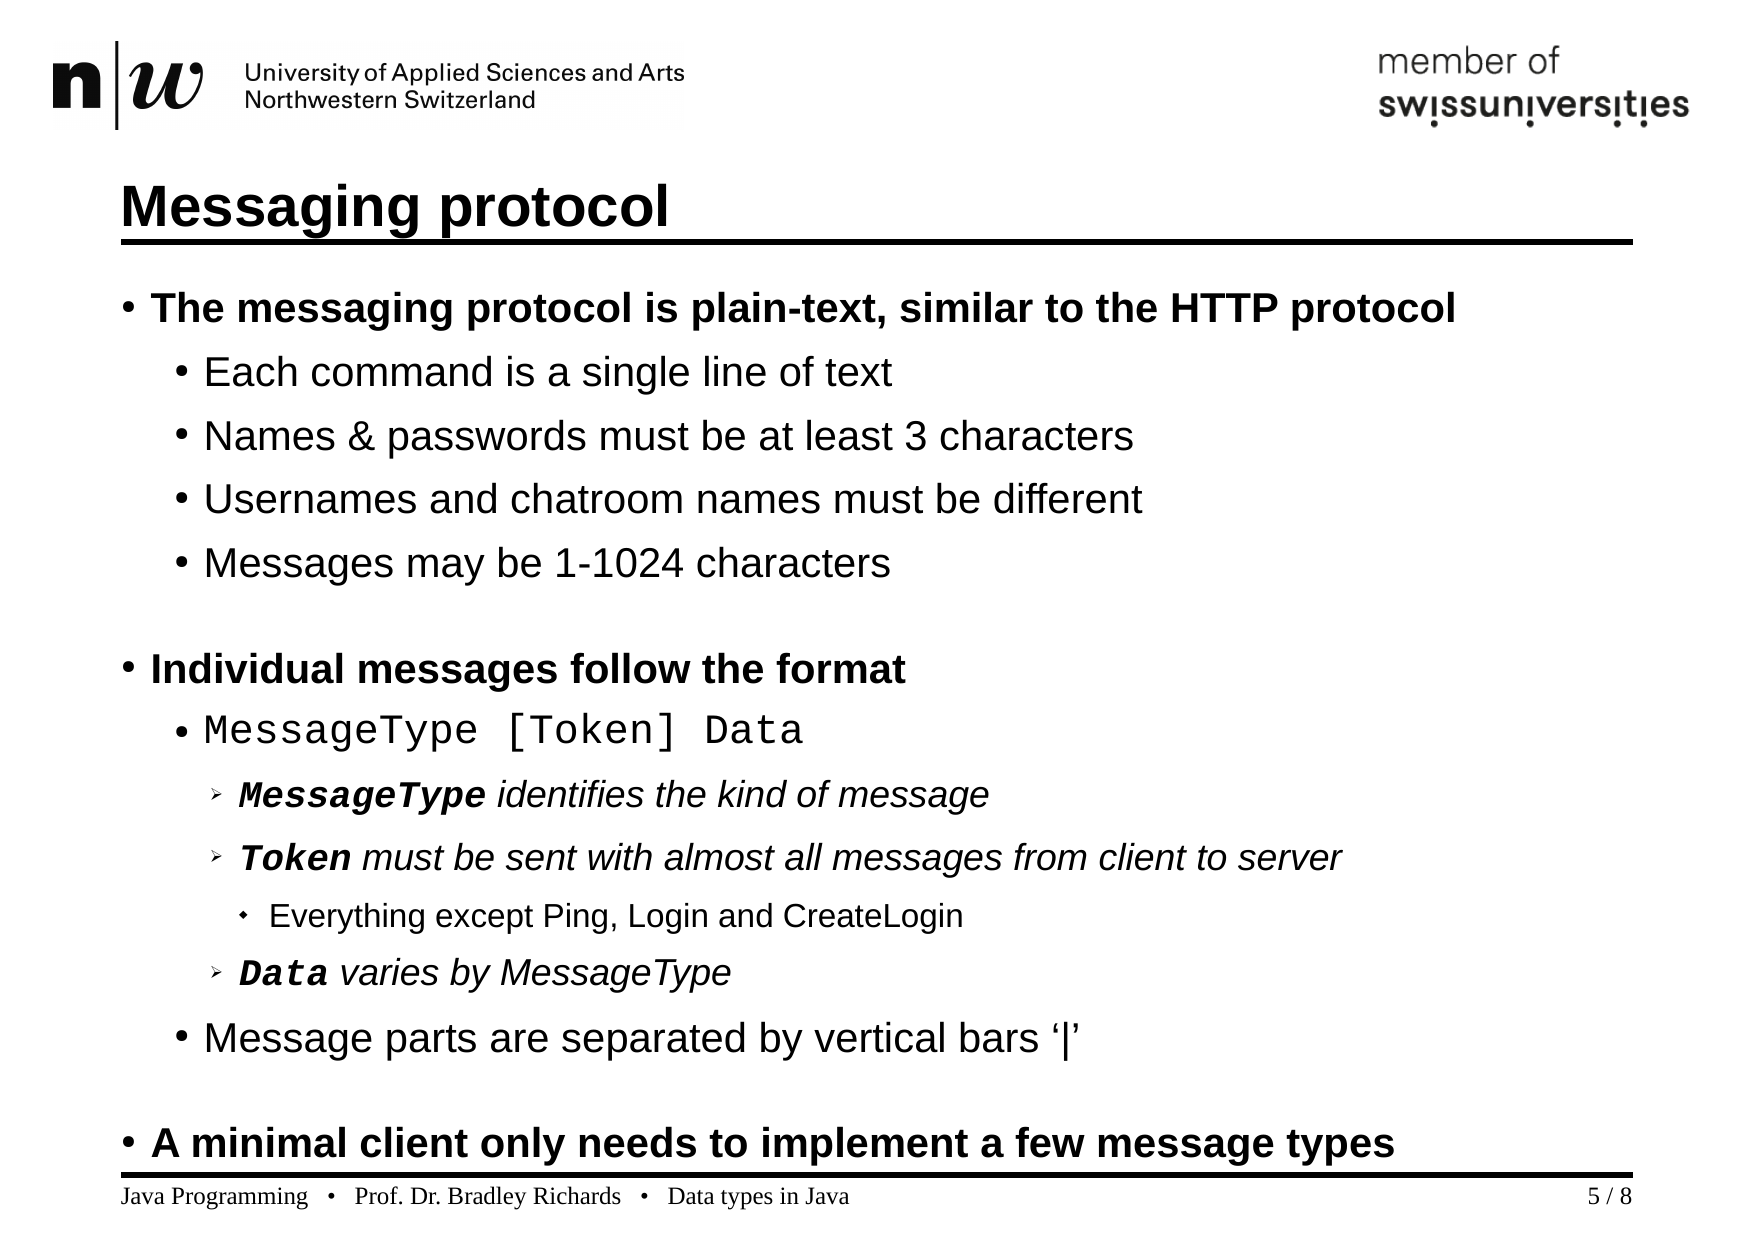

# Messaging protocol
The messaging protocol is plain-text, similar to the HTTP protocol
Each command is a single line of text
Names & passwords must be at least 3 characters
Usernames and chatroom names must be different
Messages may be 1-1024 characters
Individual messages follow the format
MessageType [Token] Data
MessageType identifies the kind of message
Token must be sent with almost all messages from client to server
Everything except Ping, Login and CreateLogin
Data varies by MessageType
Message parts are separated by vertical bars ‘|’
A minimal client only needs to implement a few message types
Java Programming • Prof. Dr. Bradley Richards • Data types in Java
5